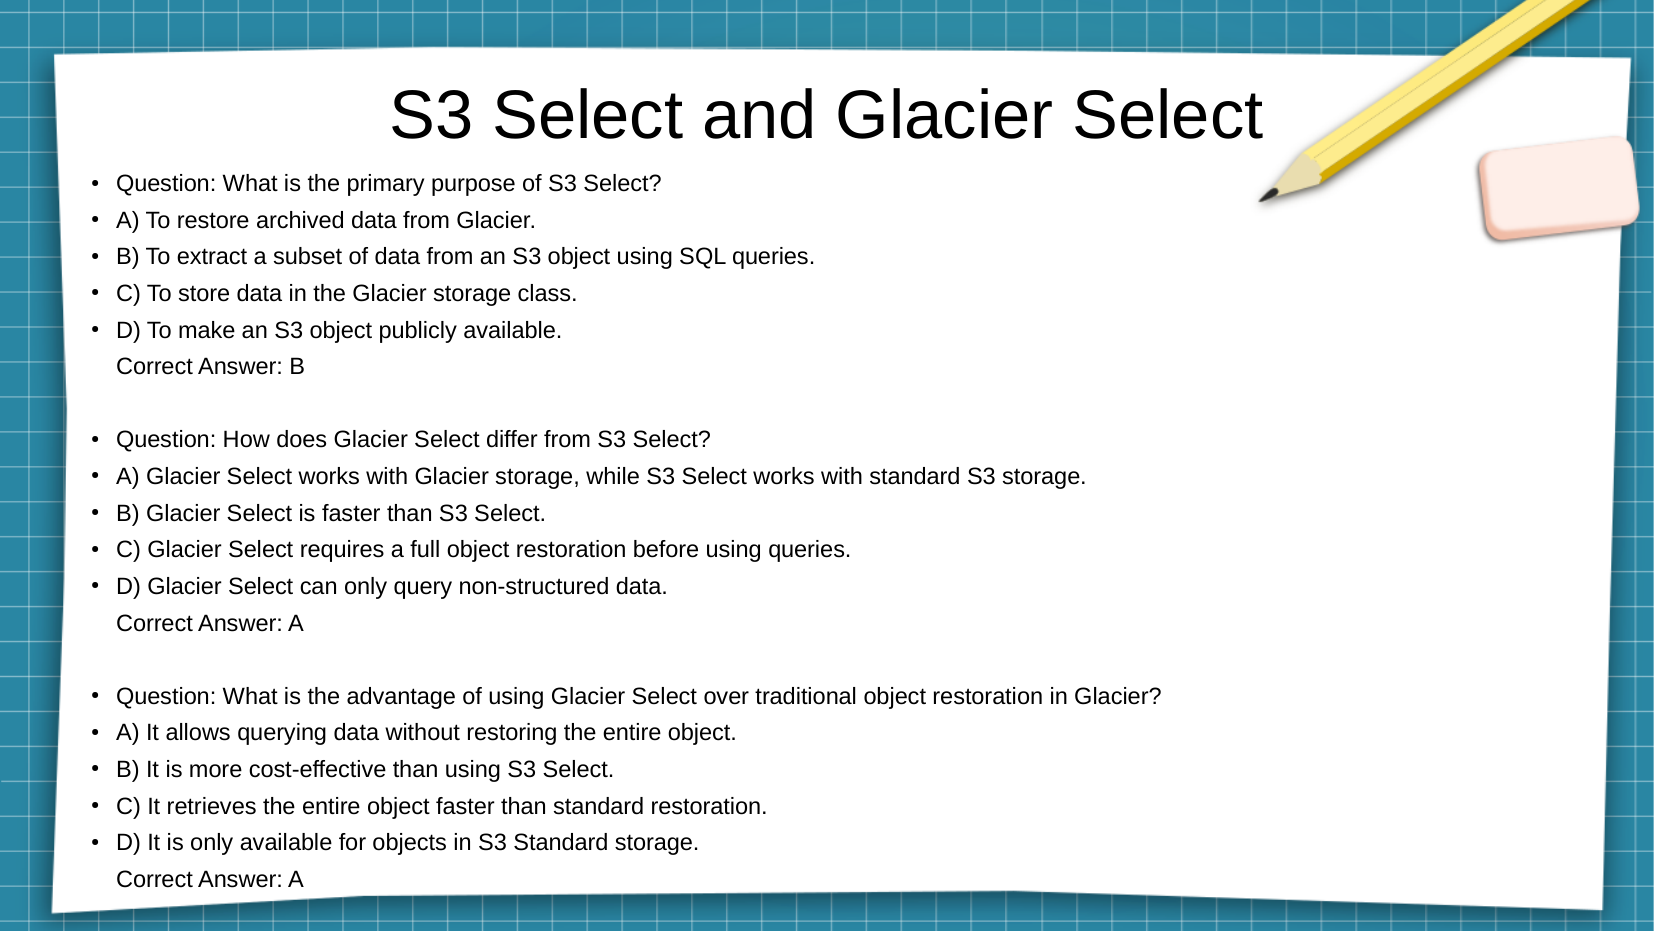

# S3 Select and Glacier Select
Question: What is the primary purpose of S3 Select?
A) To restore archived data from Glacier.
B) To extract a subset of data from an S3 object using SQL queries.
C) To store data in the Glacier storage class.
D) To make an S3 object publicly available.
Correct Answer: B
Question: How does Glacier Select differ from S3 Select?
A) Glacier Select works with Glacier storage, while S3 Select works with standard S3 storage.
B) Glacier Select is faster than S3 Select.
C) Glacier Select requires a full object restoration before using queries.
D) Glacier Select can only query non-structured data.
Correct Answer: A
Question: What is the advantage of using Glacier Select over traditional object restoration in Glacier?
A) It allows querying data without restoring the entire object.
B) It is more cost-effective than using S3 Select.
C) It retrieves the entire object faster than standard restoration.
D) It is only available for objects in S3 Standard storage.
Correct Answer: A